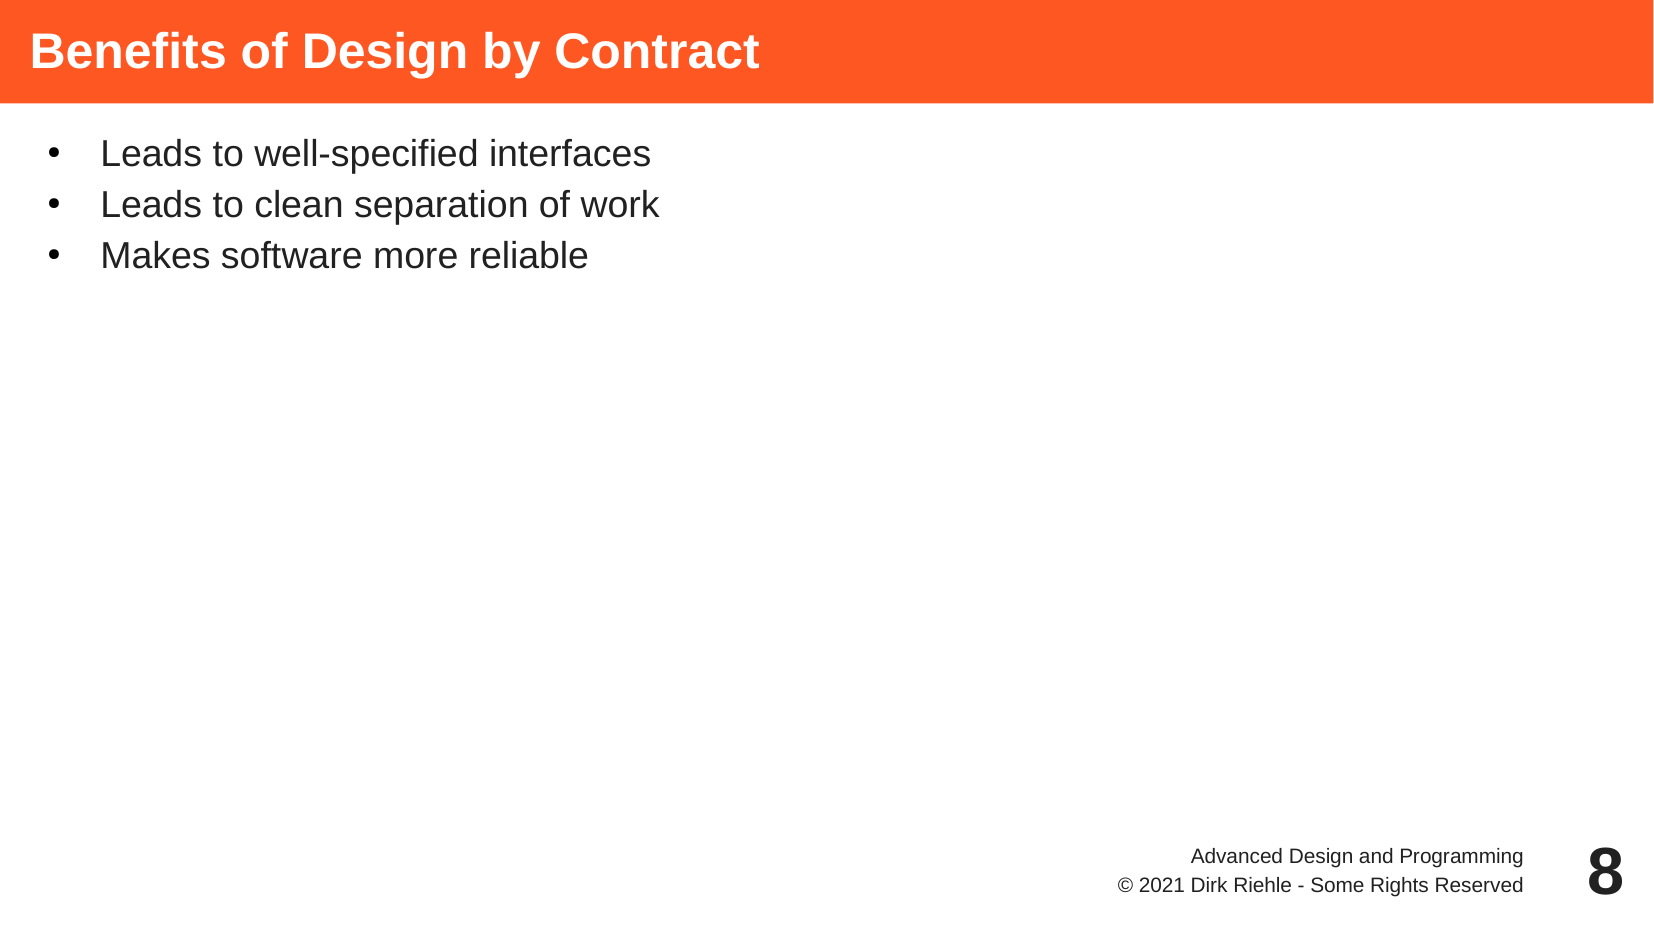

# Benefits of Design by Contract
Leads to well-specified interfaces
Leads to clean separation of work
Makes software more reliable
Advanced Design and Programming
8
© 2021 Dirk Riehle - Some Rights Reserved